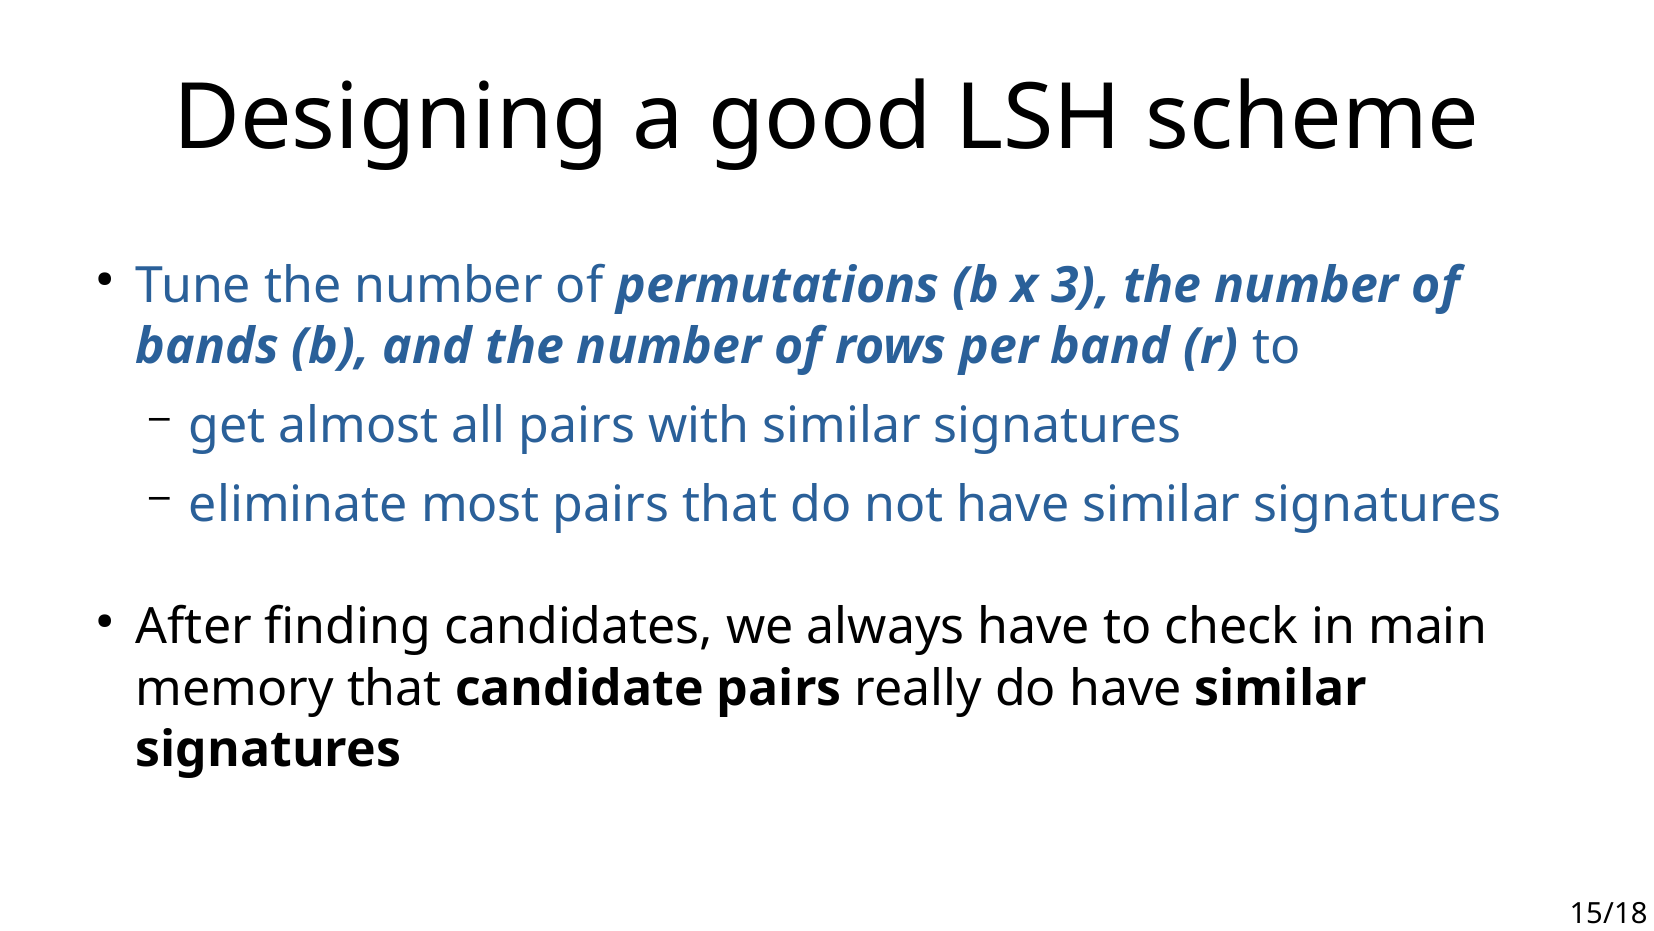

# Designing a good LSH scheme
Tune the number of permutations (b x 3), the number of bands (b), and the number of rows per band (r) to
get almost all pairs with similar signatures
eliminate most pairs that do not have similar signatures
After finding candidates, we always have to check in main memory that candidate pairs really do have similar signatures
15